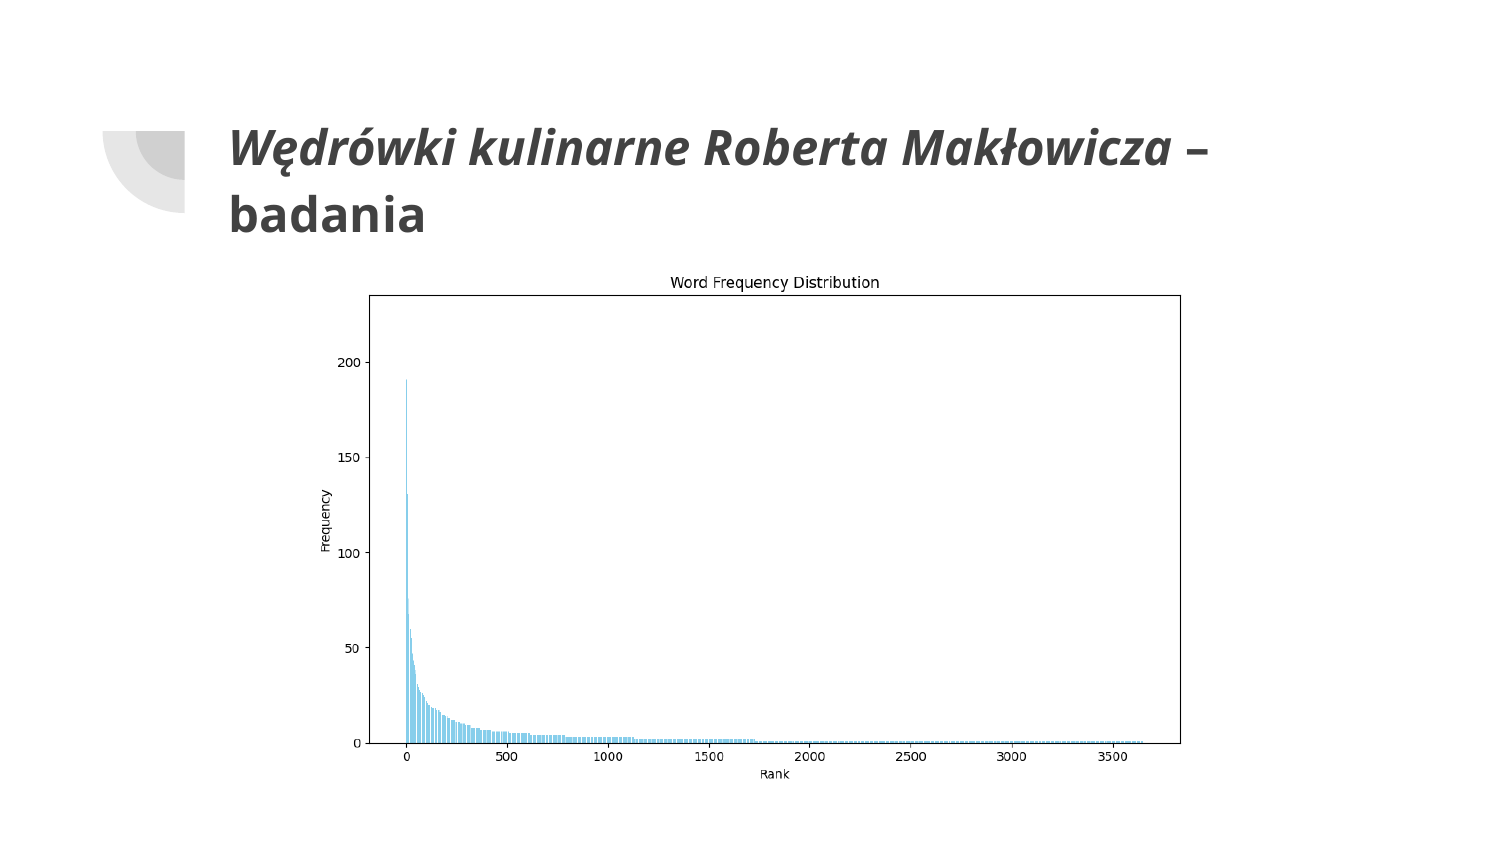

# Wędrówki kulinarne Roberta Makłowicza – badania